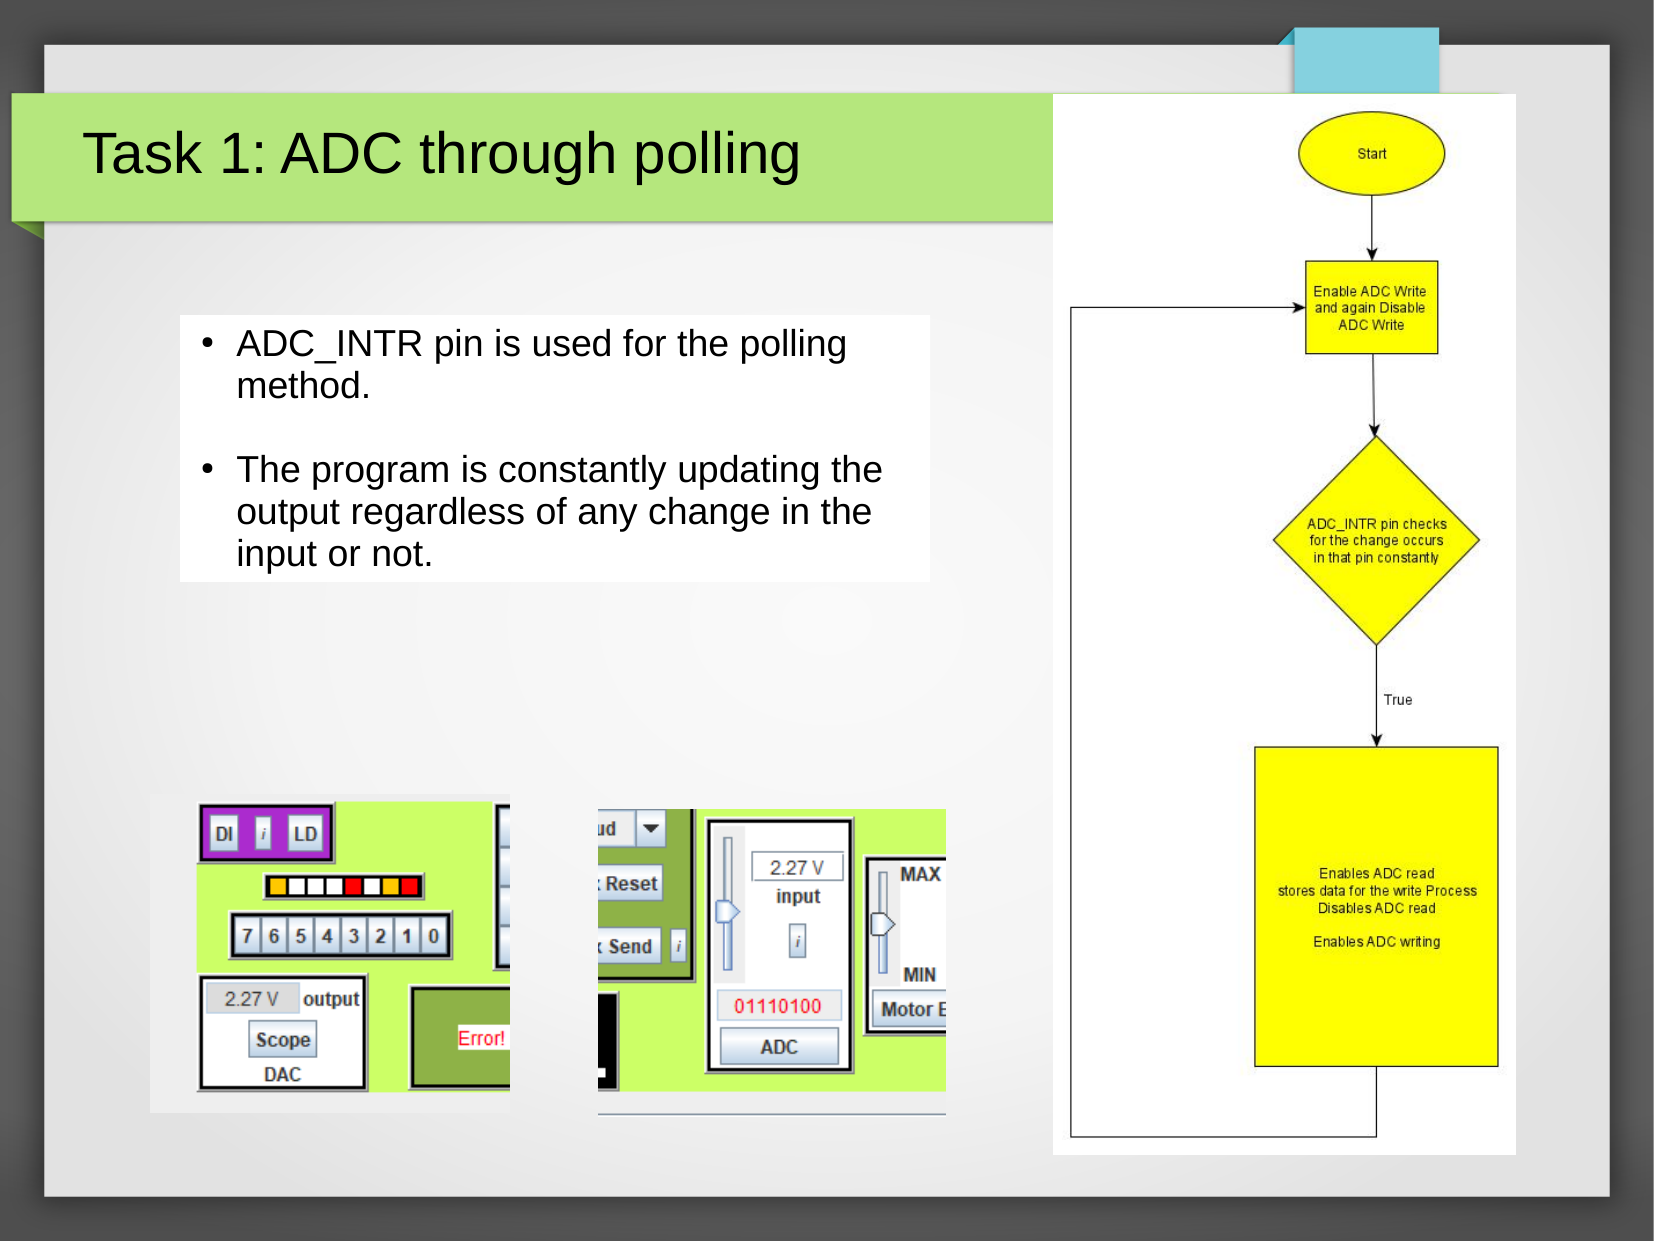

# Task 1: ADC through polling
ADC_INTR pin is used for the polling method.
The program is constantly updating the output regardless of any change in the input or not.